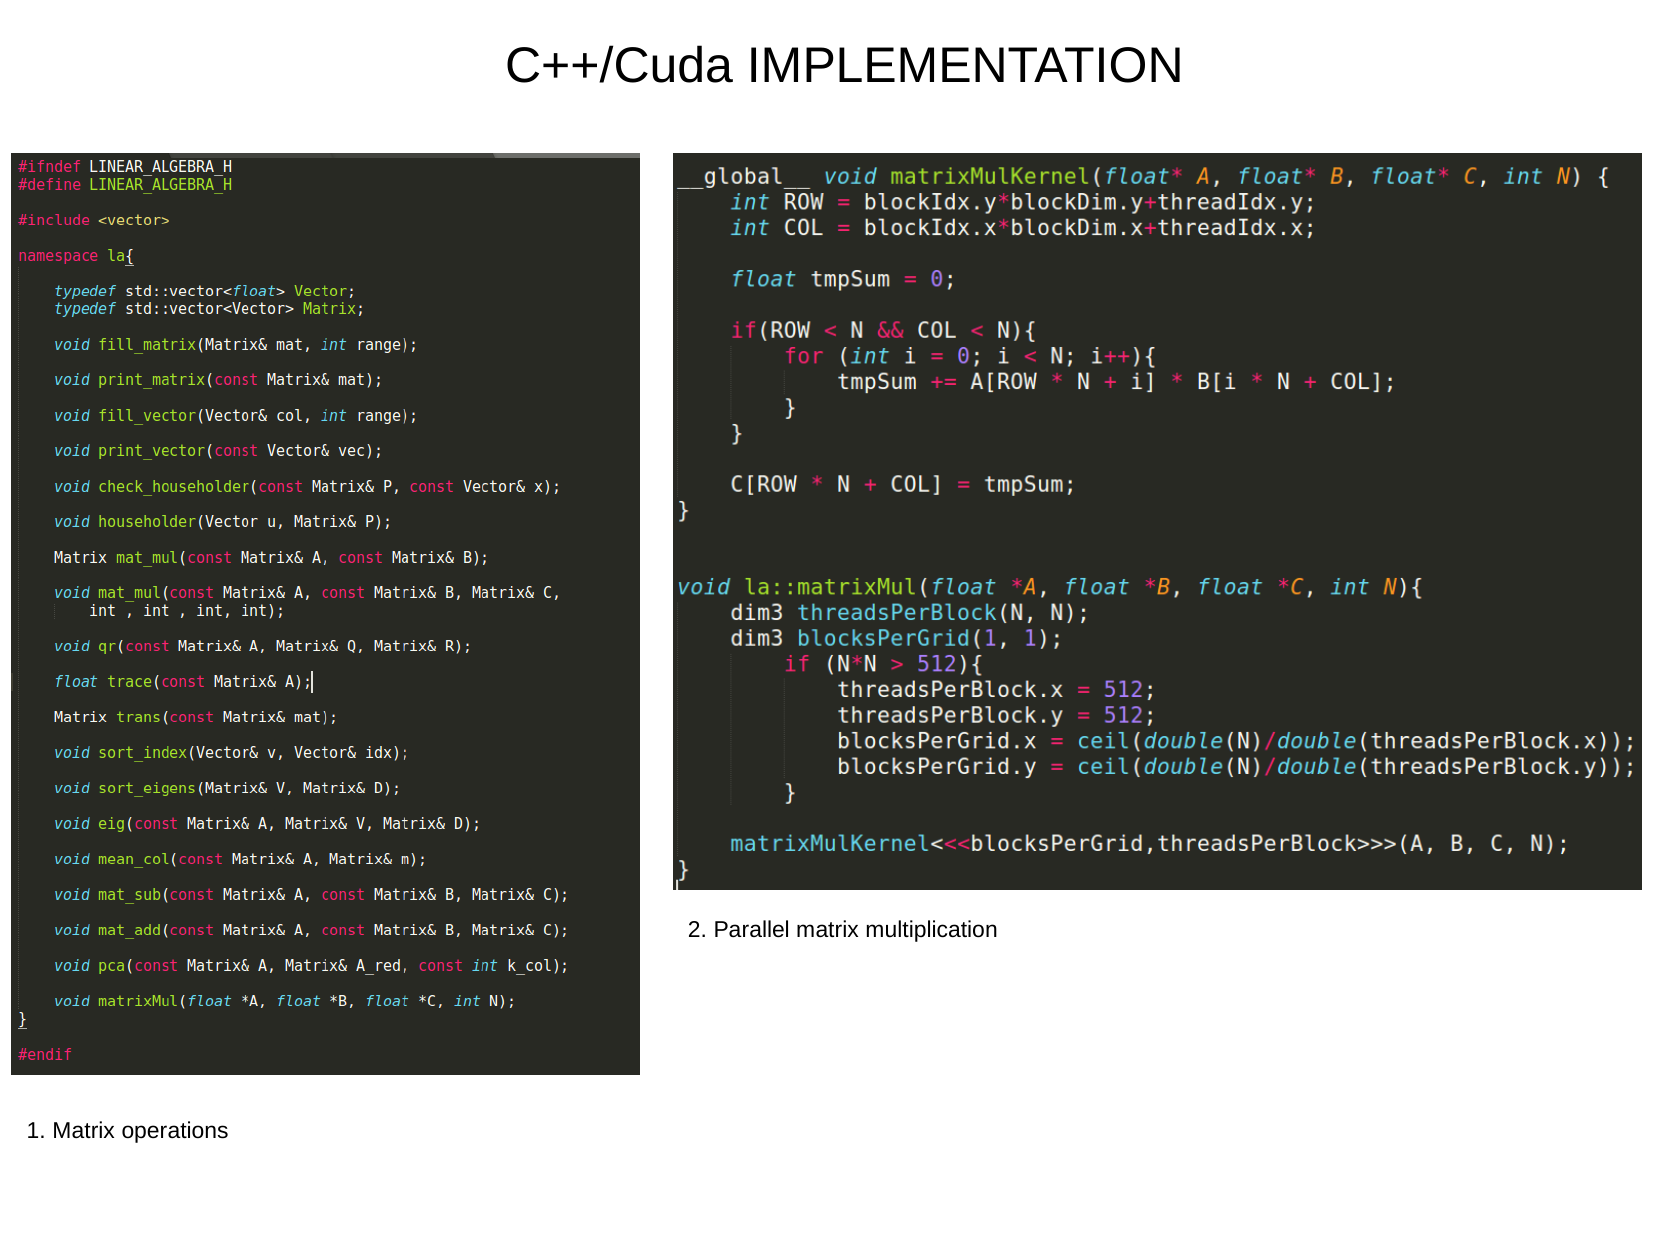

# C++/Cuda IMPLEMENTATION
2. Parallel matrix multiplication
1. Matrix operations